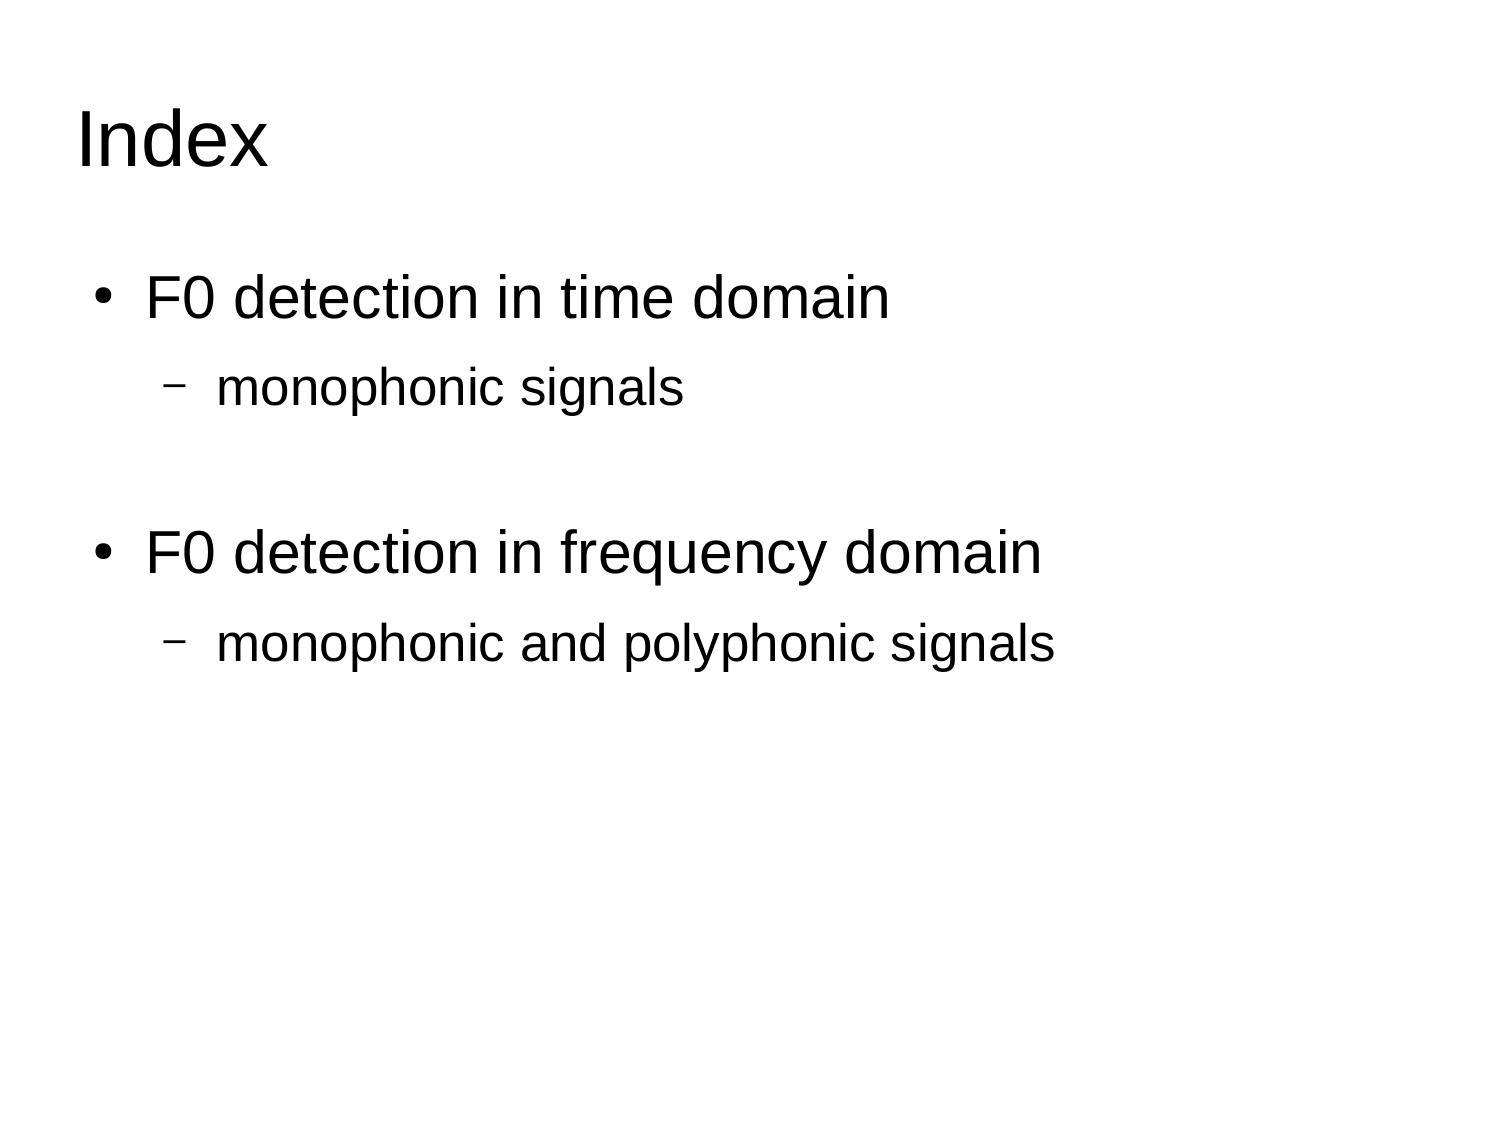

# Index
F0 detection in time domain
monophonic signals
F0 detection in frequency domain
monophonic and polyphonic signals